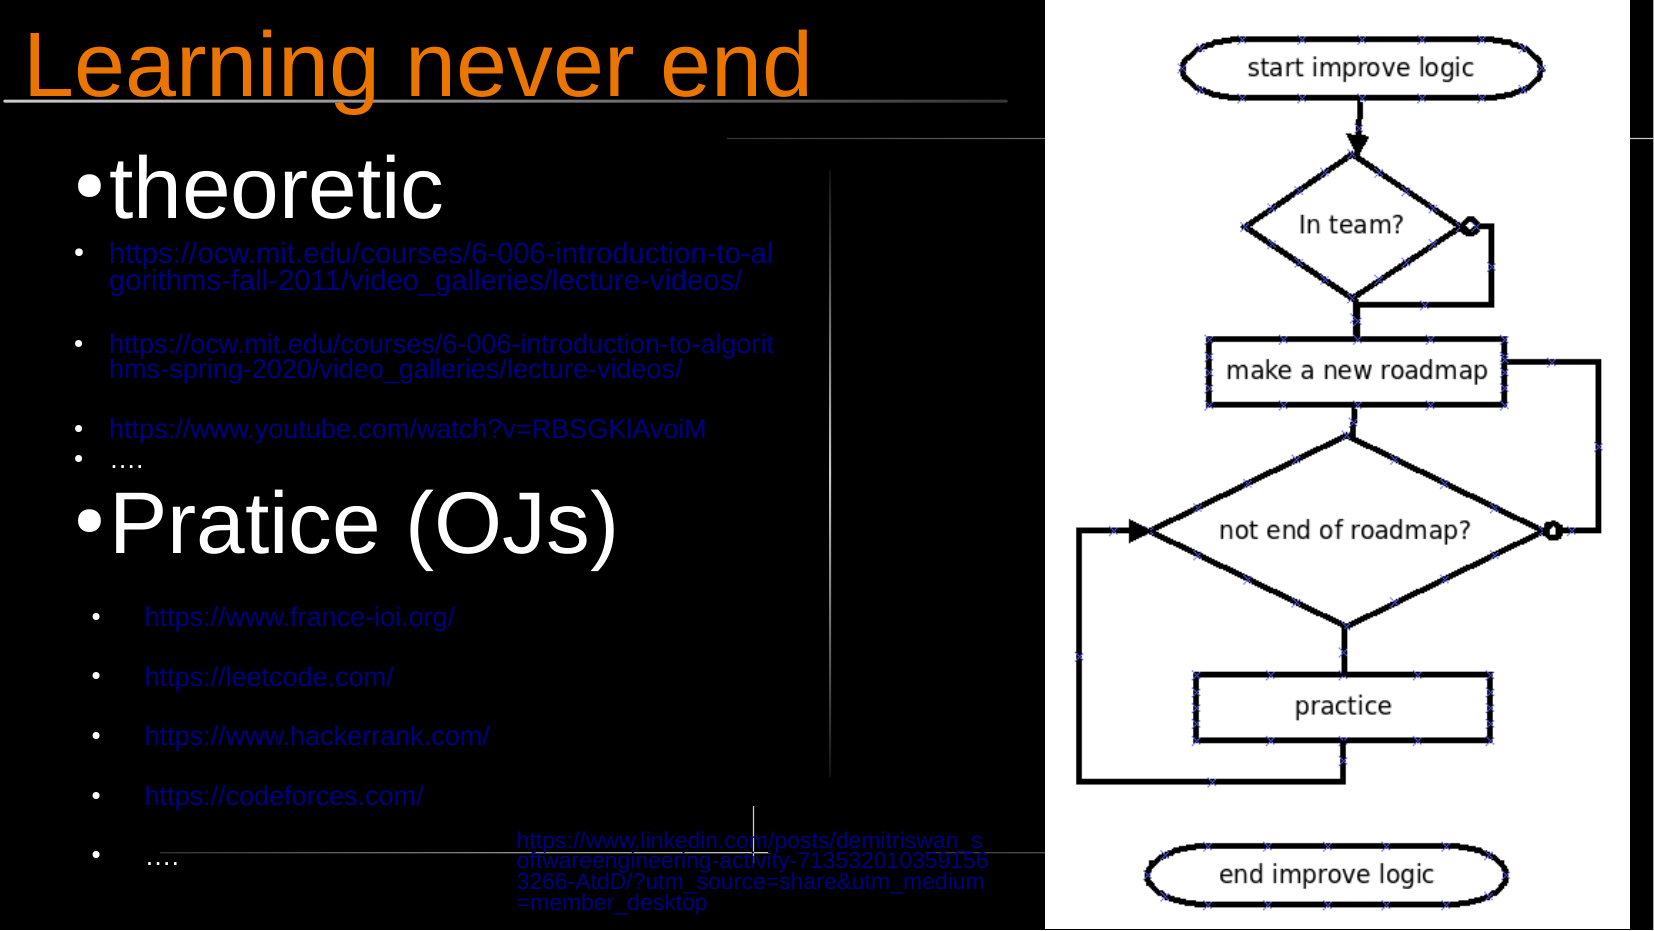

# Learning never end
theoretic
https://ocw.mit.edu/courses/6-006-introduction-to-algorithms-fall-2011/video_galleries/lecture-videos/
https://ocw.mit.edu/courses/6-006-introduction-to-algorithms-spring-2020/video_galleries/lecture-videos/
https://www.youtube.com/watch?v=RBSGKlAvoiM
….
Pratice (OJs)
https://www.france-ioi.org/
https://leetcode.com/
https://www.hackerrank.com/
https://codeforces.com/
….
https://www.linkedin.com/posts/demitriswan_softwareengineering-activity-7135320103591563266-AtdD/?utm_source=share&utm_medium=member_desktop
15